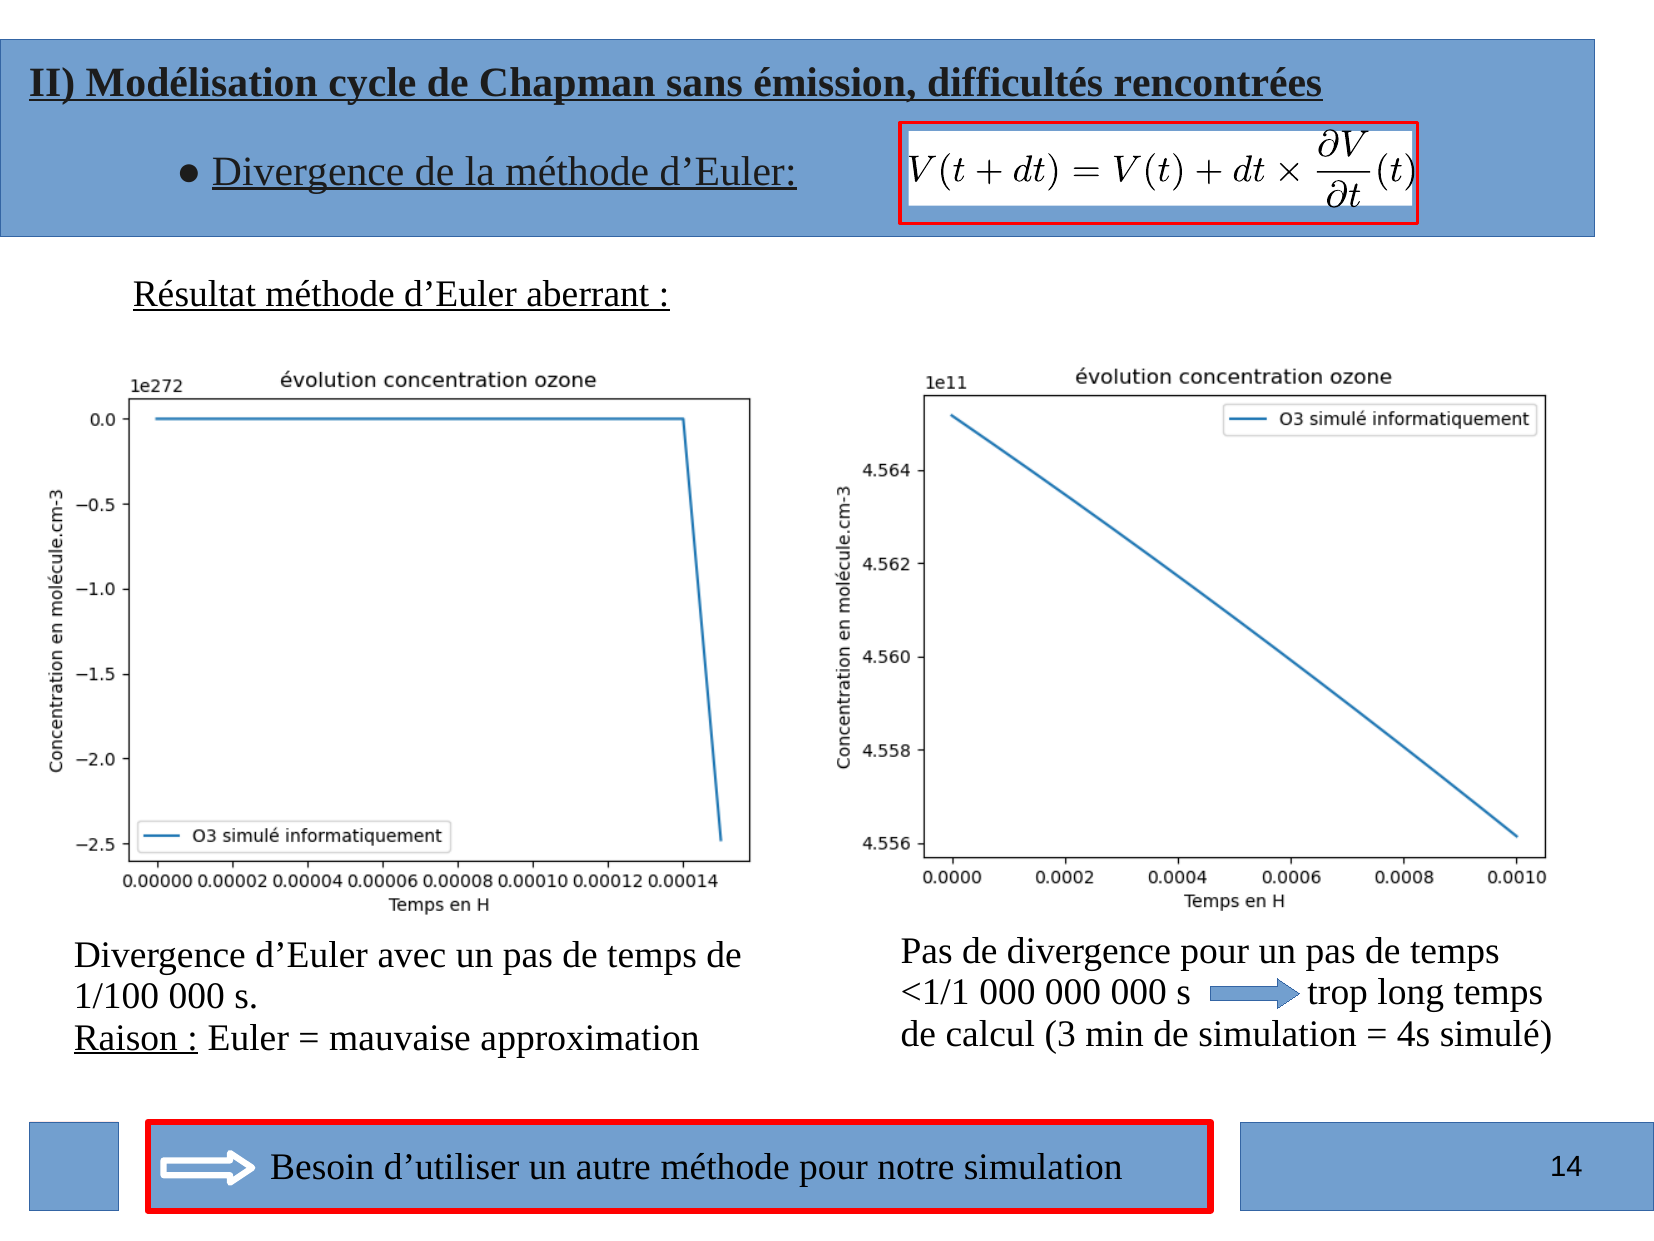

II) Modélisation cycle de Chapman sans émission, difficultés rencontrées
● Divergence de la méthode d’Euler:
Résultat méthode d’Euler aberrant :
Pas de divergence pour un pas de temps
<1/1 000 000 000 s 	 trop long temps de calcul (3 min de simulation = 4s simulé)
Divergence d’Euler avec un pas de temps de 1/100 000 s.
Raison : Euler = mauvaise approximation
Besoin d’utiliser un autre méthode pour notre simulation
14